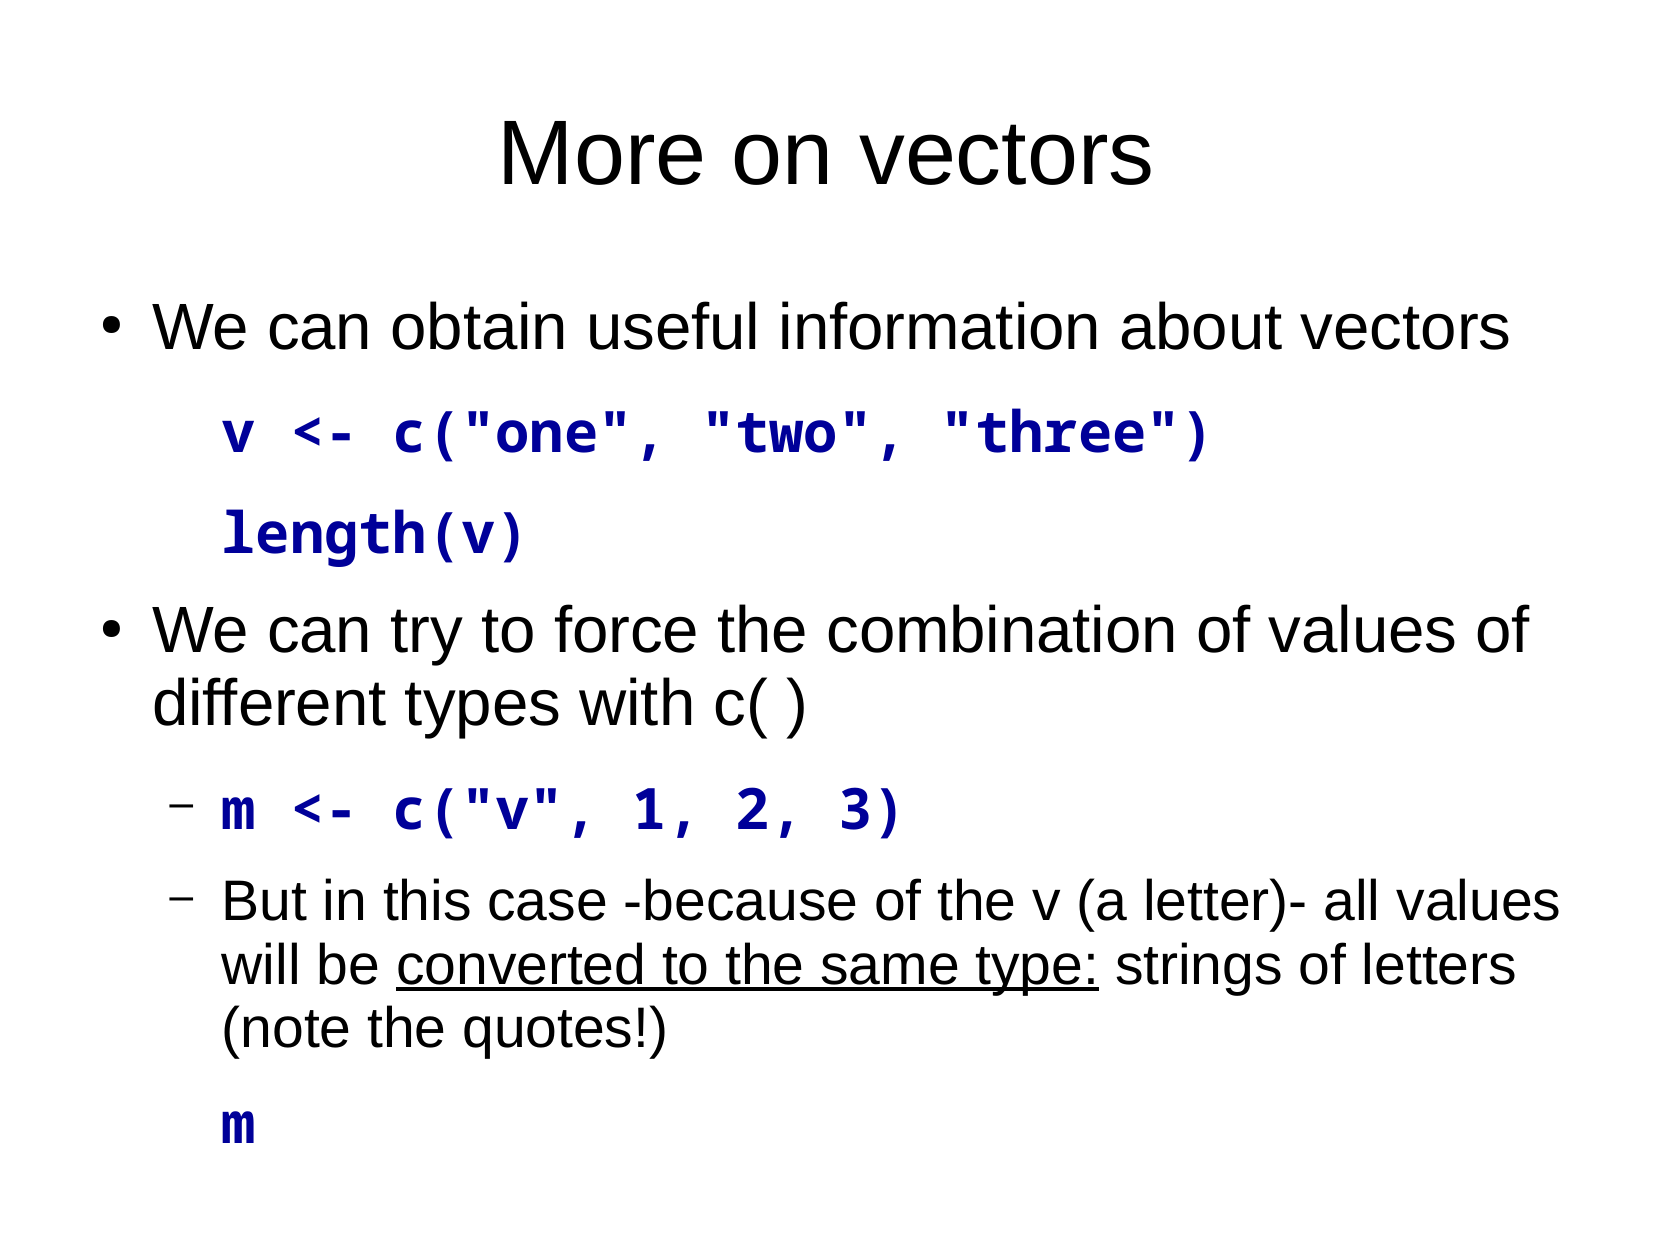

# More on vectors
We can obtain useful information about vectors
v <- c("one", "two", "three")
length(v)
We can try to force the combination of values of different types with c( )
m <- c("v", 1, 2, 3)
But in this case -because of the v (a letter)- all values will be converted to the same type: strings of letters (note the quotes!)
m